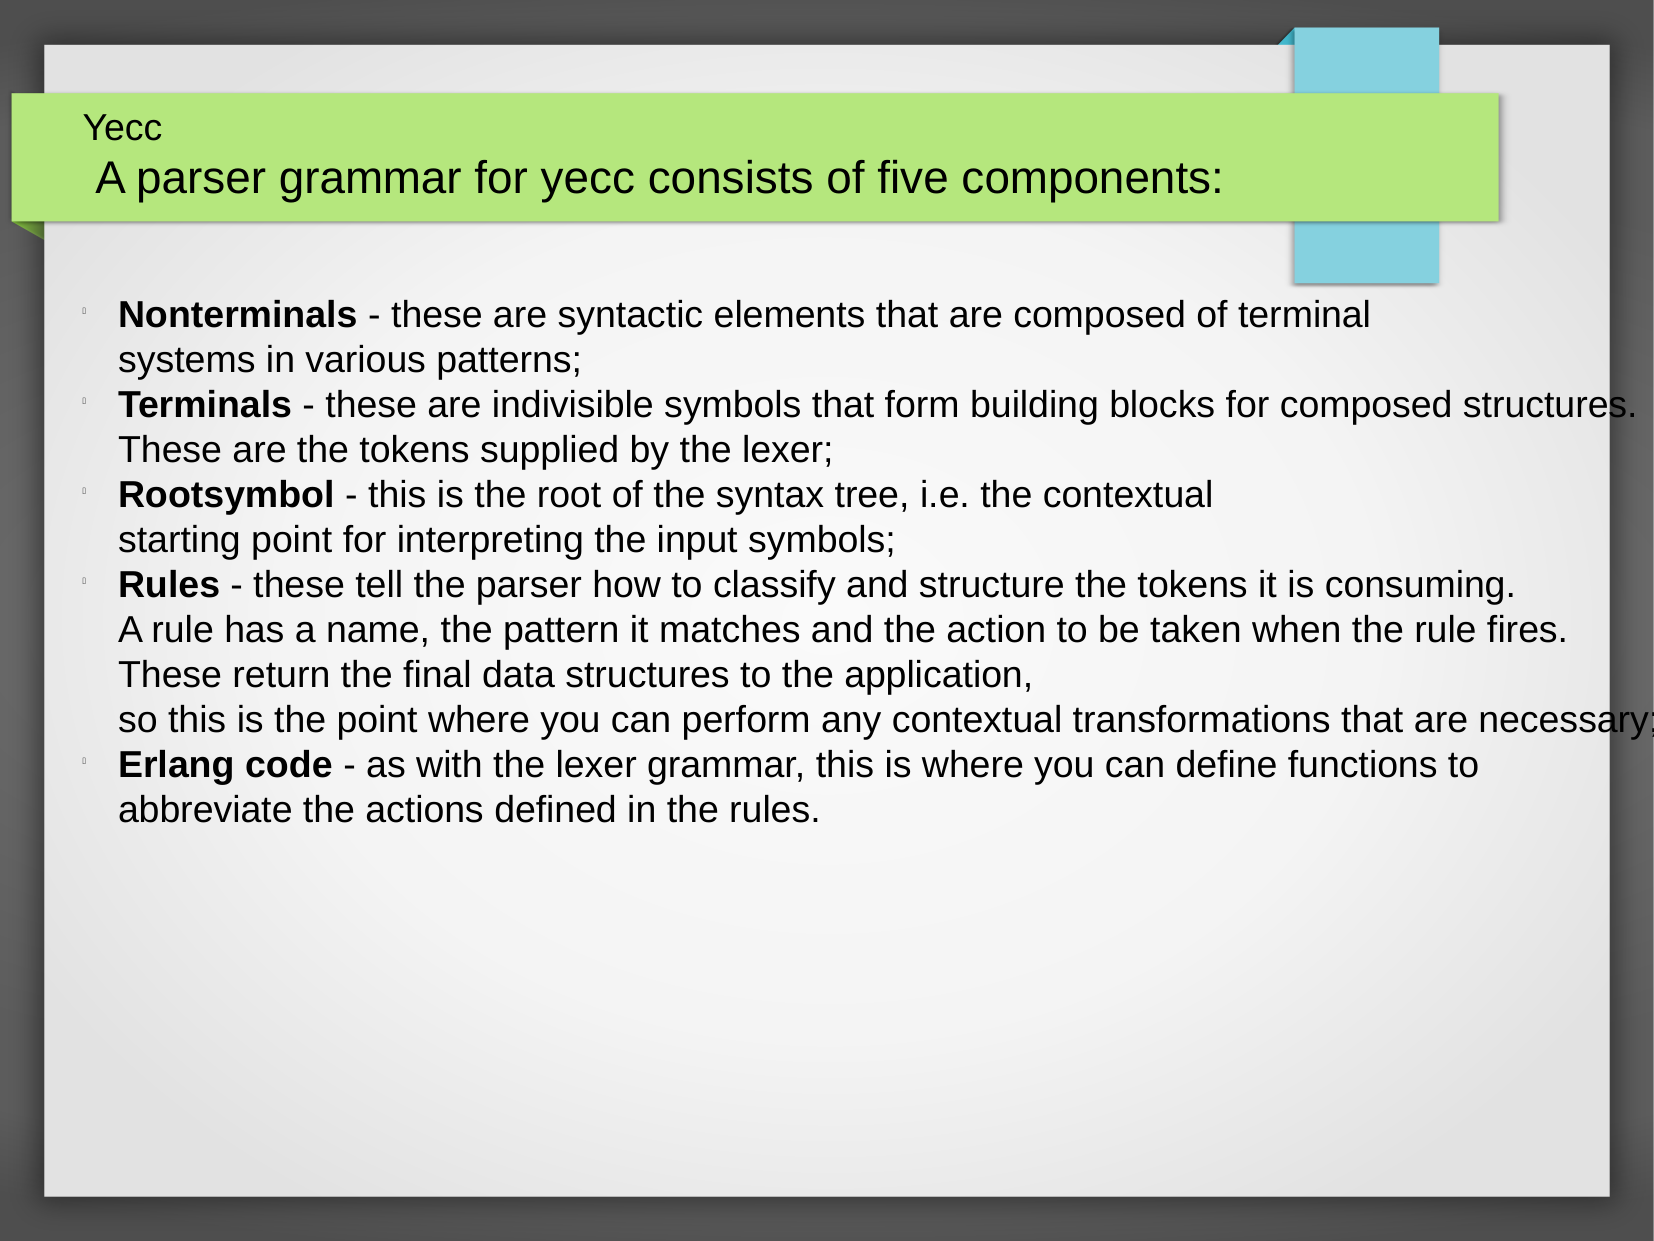

Yecc
 A parser grammar for yecc consists of five components:
Nonterminals - these are syntactic elements that are composed of terminal
systems in various patterns;
Terminals - these are indivisible symbols that form building blocks for composed structures.
These are the tokens supplied by the lexer;
Rootsymbol - this is the root of the syntax tree, i.e. the contextual
starting point for interpreting the input symbols;
Rules - these tell the parser how to classify and structure the tokens it is consuming.
A rule has a name, the pattern it matches and the action to be taken when the rule fires.
These return the final data structures to the application,
so this is the point where you can perform any contextual transformations that are necessary;
Erlang code - as with the lexer grammar, this is where you can define functions to
abbreviate the actions defined in the rules.